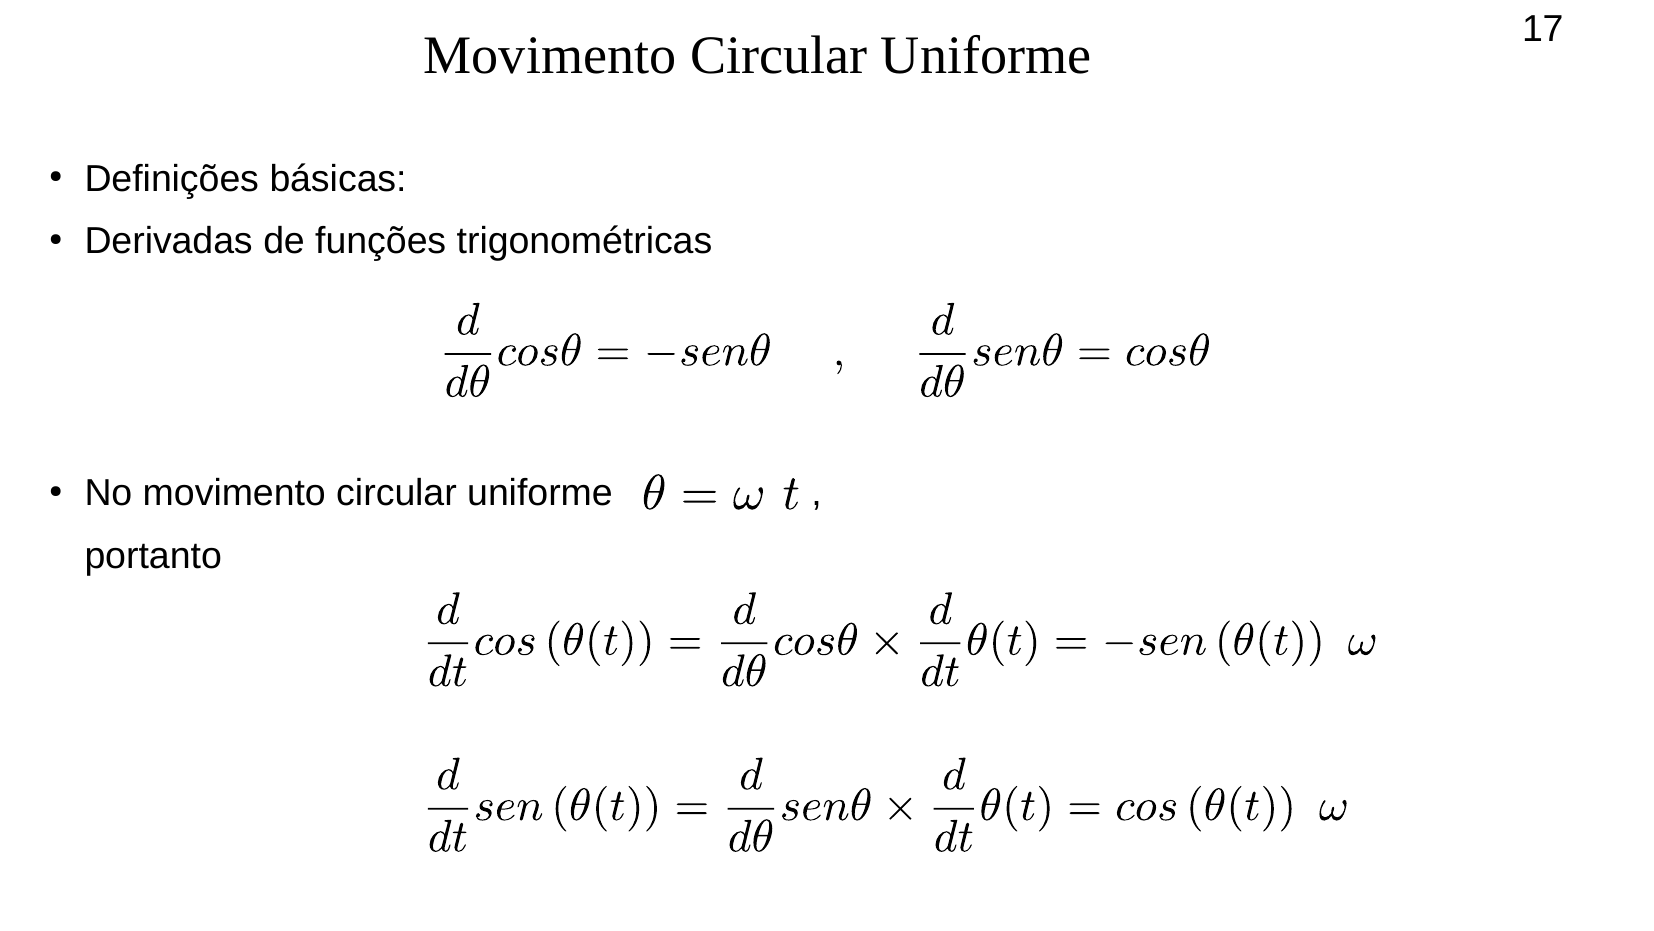

Movimento Circular Uniforme
Definições básicas:
Derivadas de funções trigonométricas
No movimento circular uniforme ,
portanto